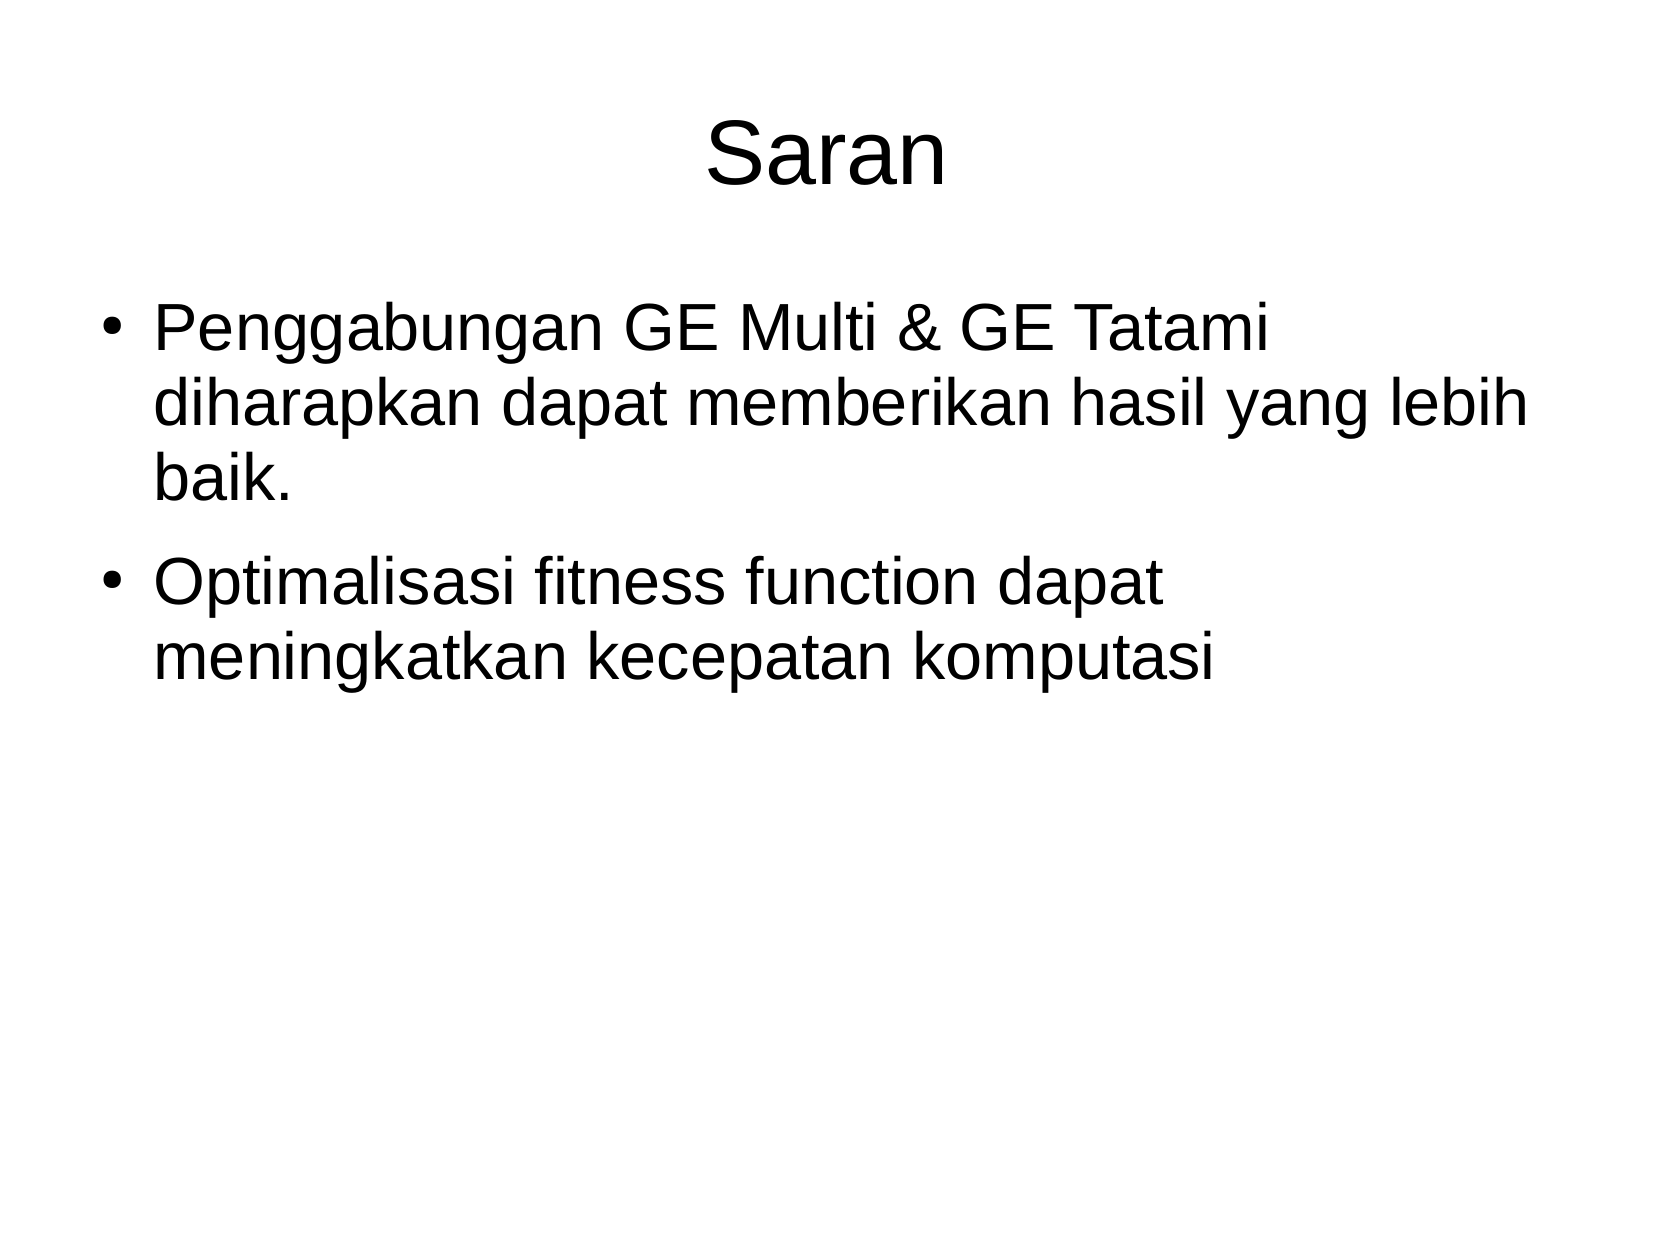

# Saran
Penggabungan GE Multi & GE Tatami diharapkan dapat memberikan hasil yang lebih baik.
Optimalisasi fitness function dapat meningkatkan kecepatan komputasi